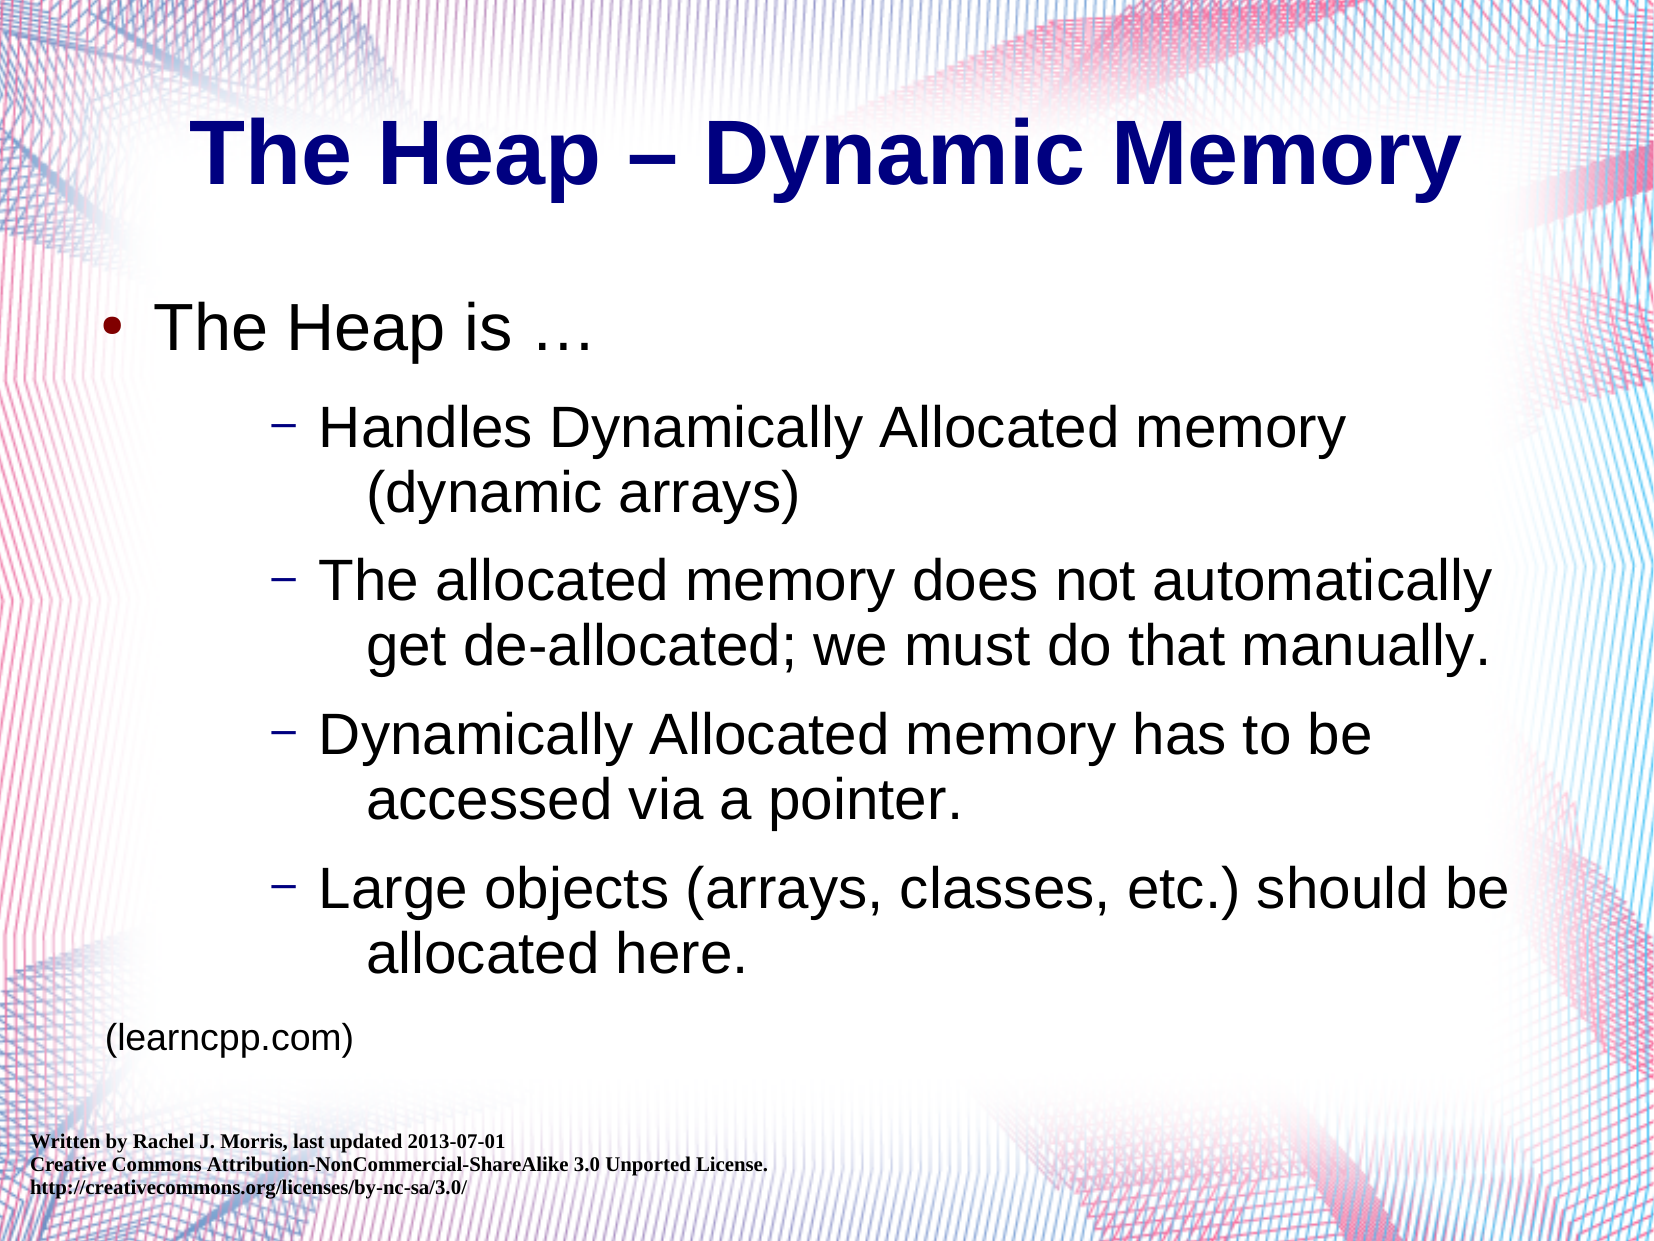

# The Heap – Dynamic Memory
The Heap is …
Handles Dynamically Allocated memory (dynamic arrays)
The allocated memory does not automatically get de-allocated; we must do that manually.
Dynamically Allocated memory has to be accessed via a pointer.
Large objects (arrays, classes, etc.) should be allocated here.
(learncpp.com)